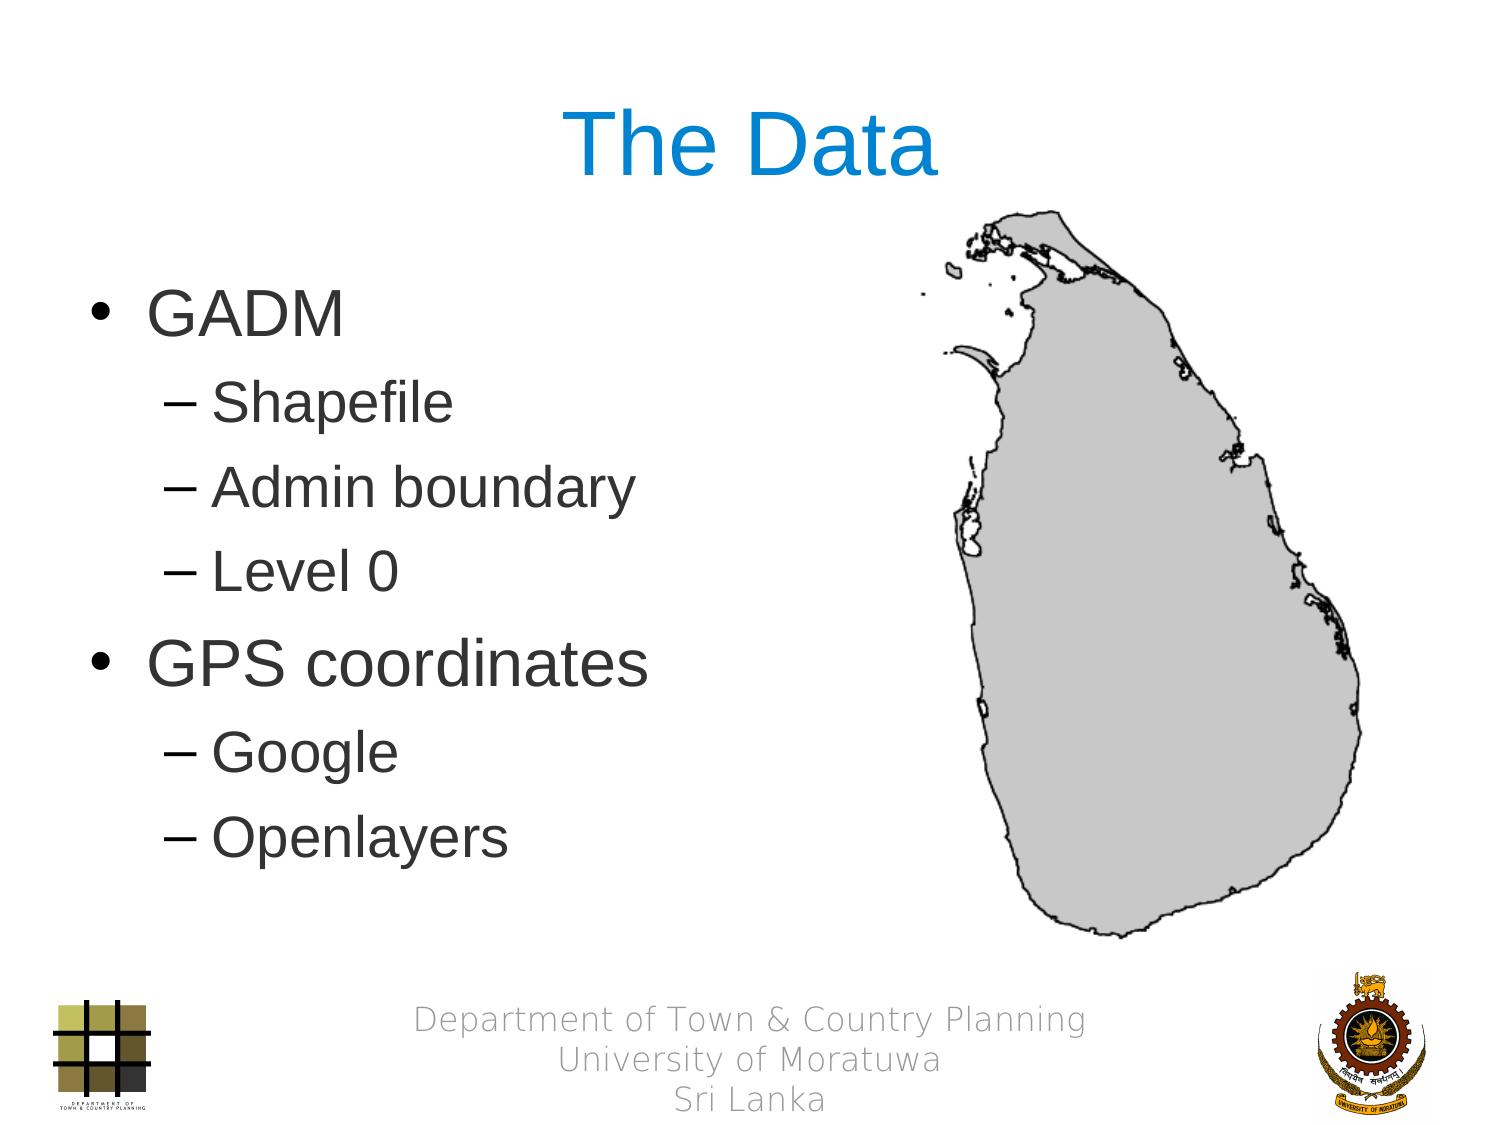

# The Data
GADM
Shapefile
Admin boundary
Level 0
GPS coordinates
Google
Openlayers